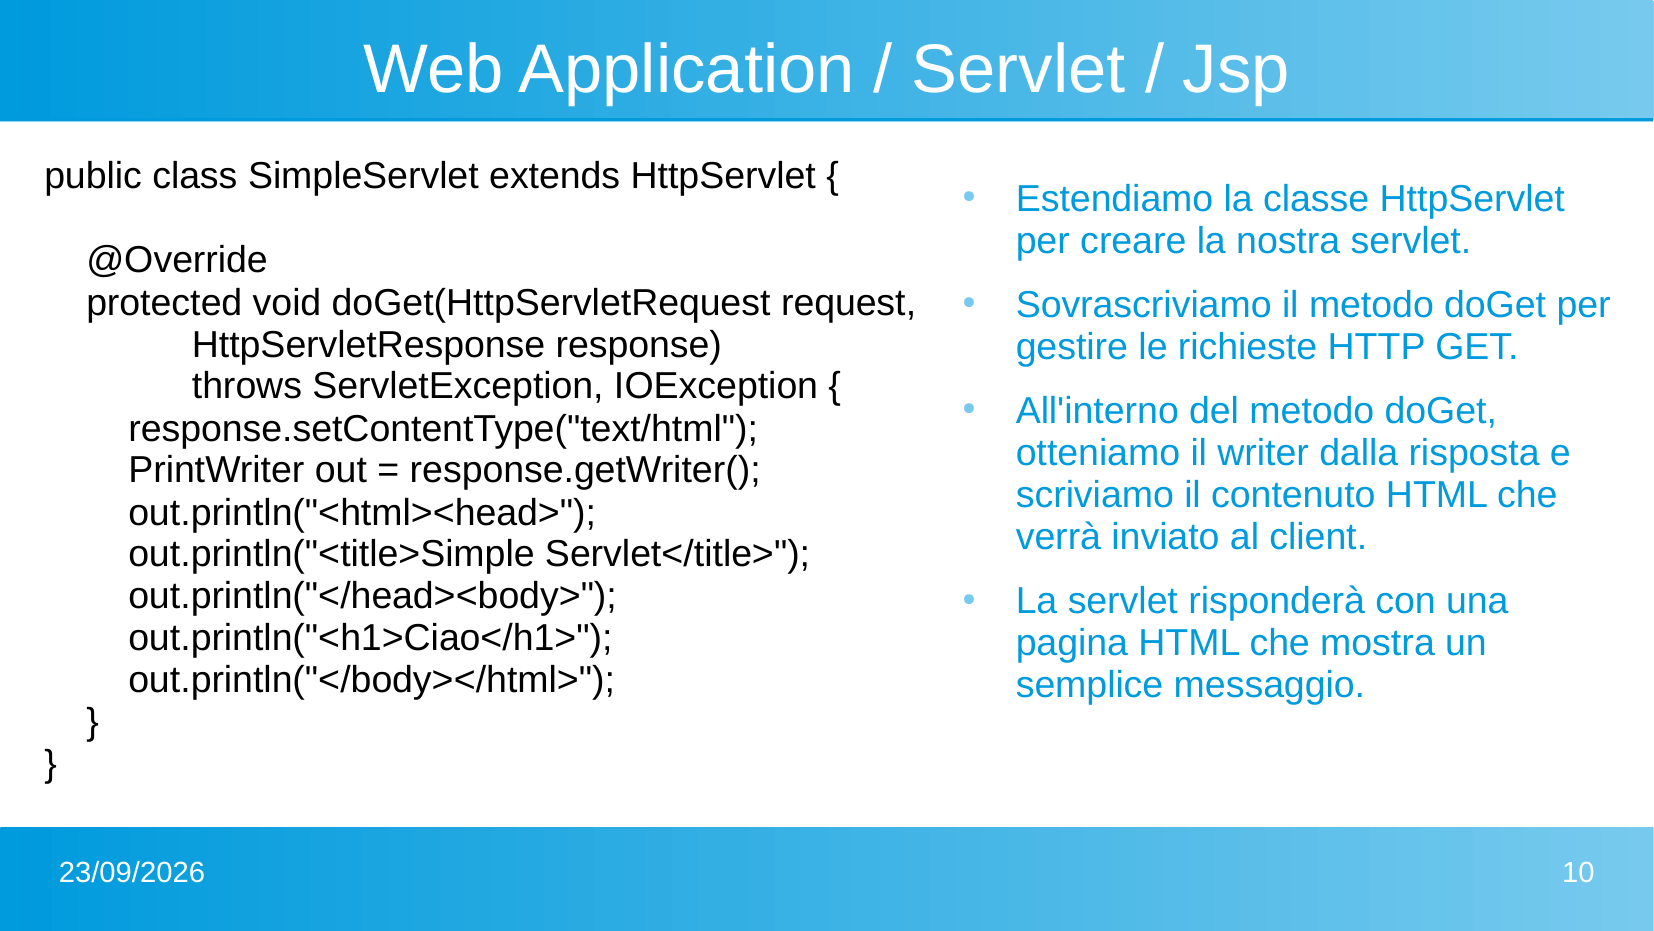

# Web Application / Servlet / Jsp
public class SimpleServlet extends HttpServlet {
 @Override
 protected void doGet(HttpServletRequest request,
		HttpServletResponse response)
		throws ServletException, IOException {
 response.setContentType("text/html");
 PrintWriter out = response.getWriter();
 out.println("<html><head>");
 out.println("<title>Simple Servlet</title>");
 out.println("</head><body>");
 out.println("<h1>Ciao</h1>");
 out.println("</body></html>");
 }
}
Estendiamo la classe HttpServlet per creare la nostra servlet.
Sovrascriviamo il metodo doGet per gestire le richieste HTTP GET.
All'interno del metodo doGet, otteniamo il writer dalla risposta e scriviamo il contenuto HTML che verrà inviato al client.
La servlet risponderà con una pagina HTML che mostra un semplice messaggio.
10